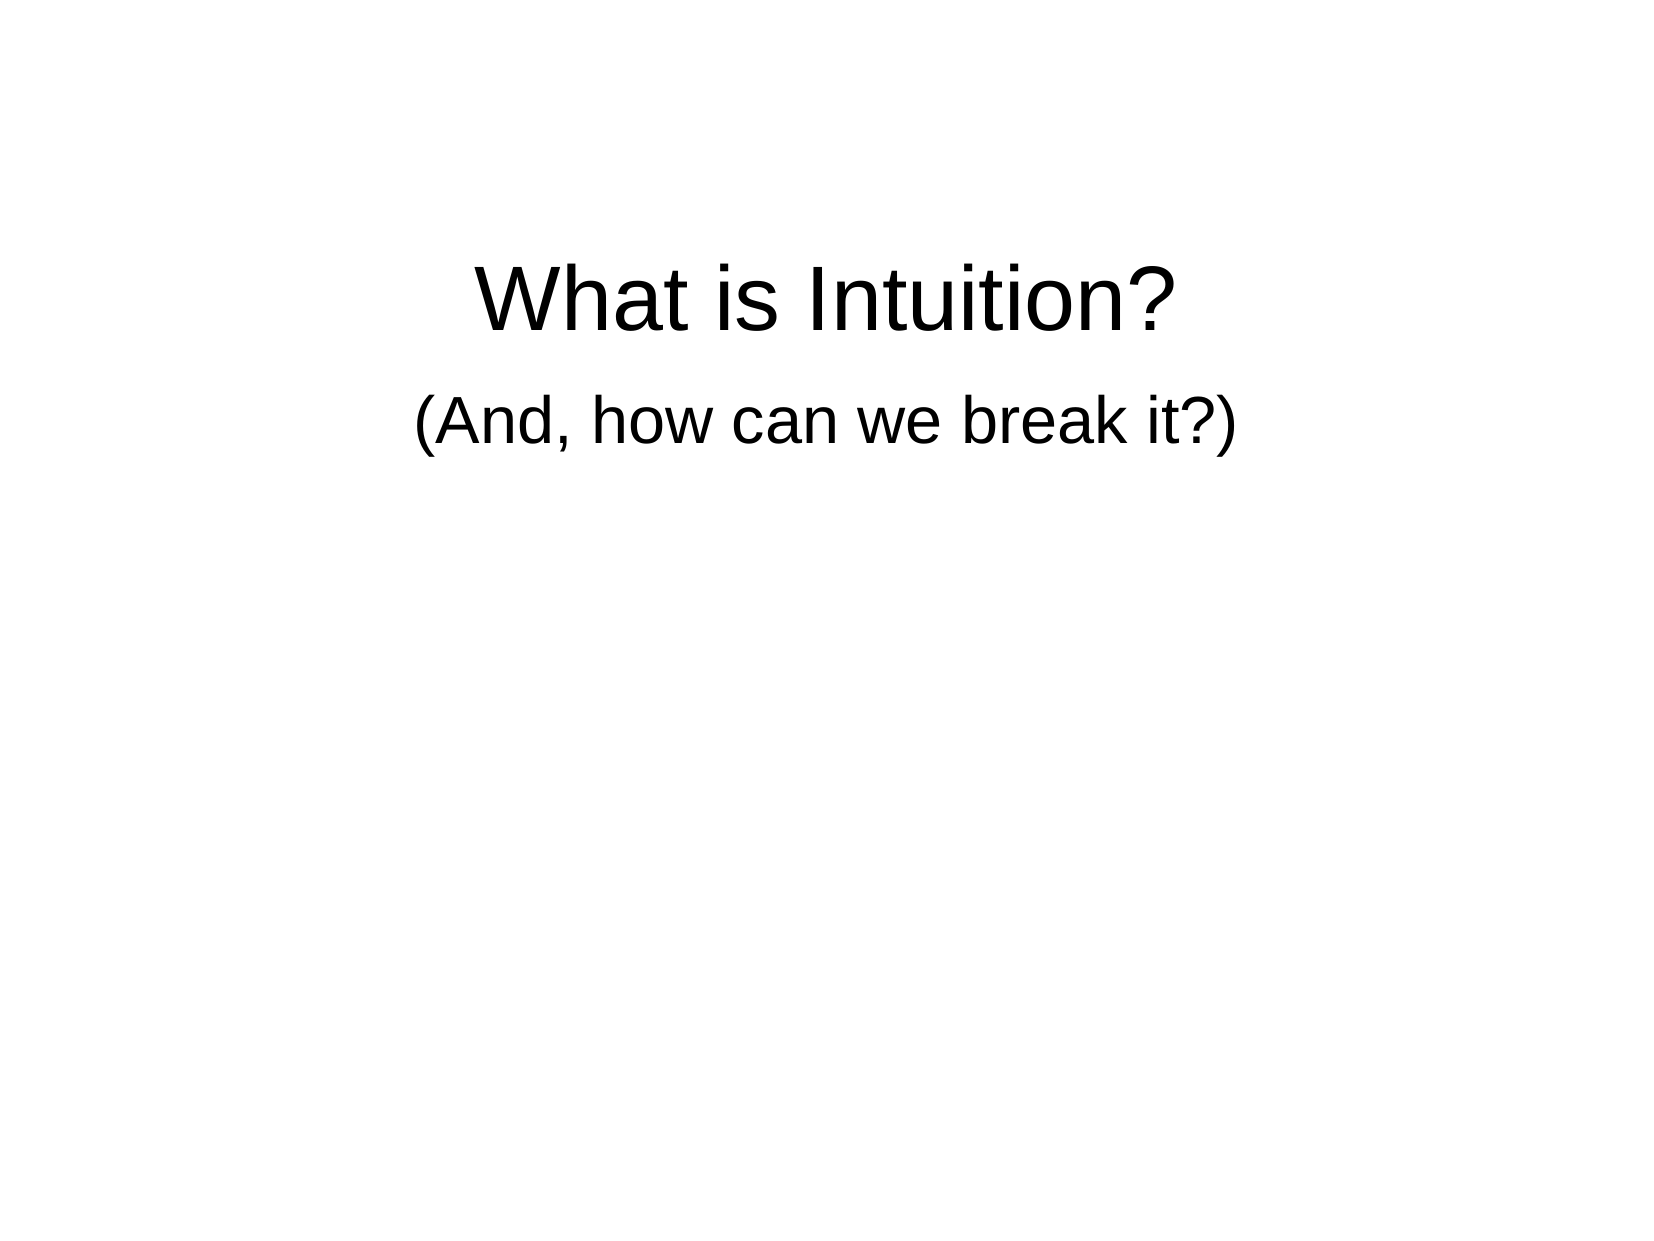

(And, how can we break it?)
# What is Intuition?